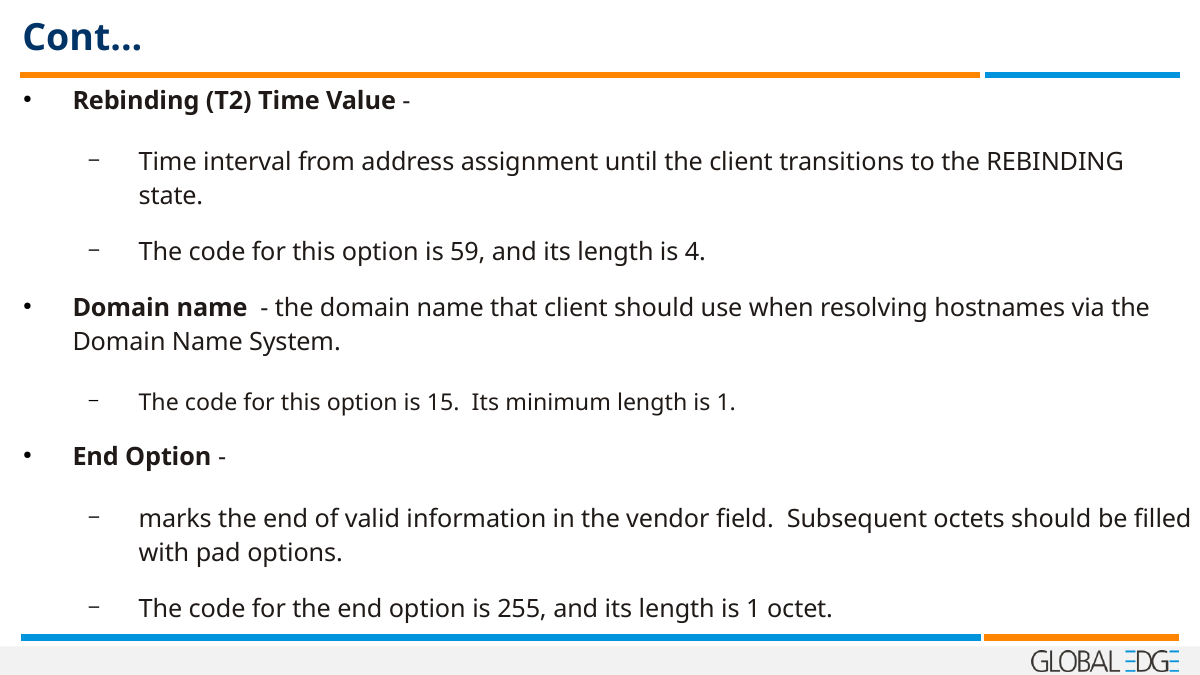

# Cont...
Rebinding (T2) Time Value -
Time interval from address assignment until the client transitions to the REBINDING state.
The code for this option is 59, and its length is 4.
Domain name - the domain name that client should use when resolving hostnames via the Domain Name System.
The code for this option is 15. Its minimum length is 1.
End Option -
marks the end of valid information in the vendor field. Subsequent octets should be filled with pad options.
The code for the end option is 255, and its length is 1 octet.